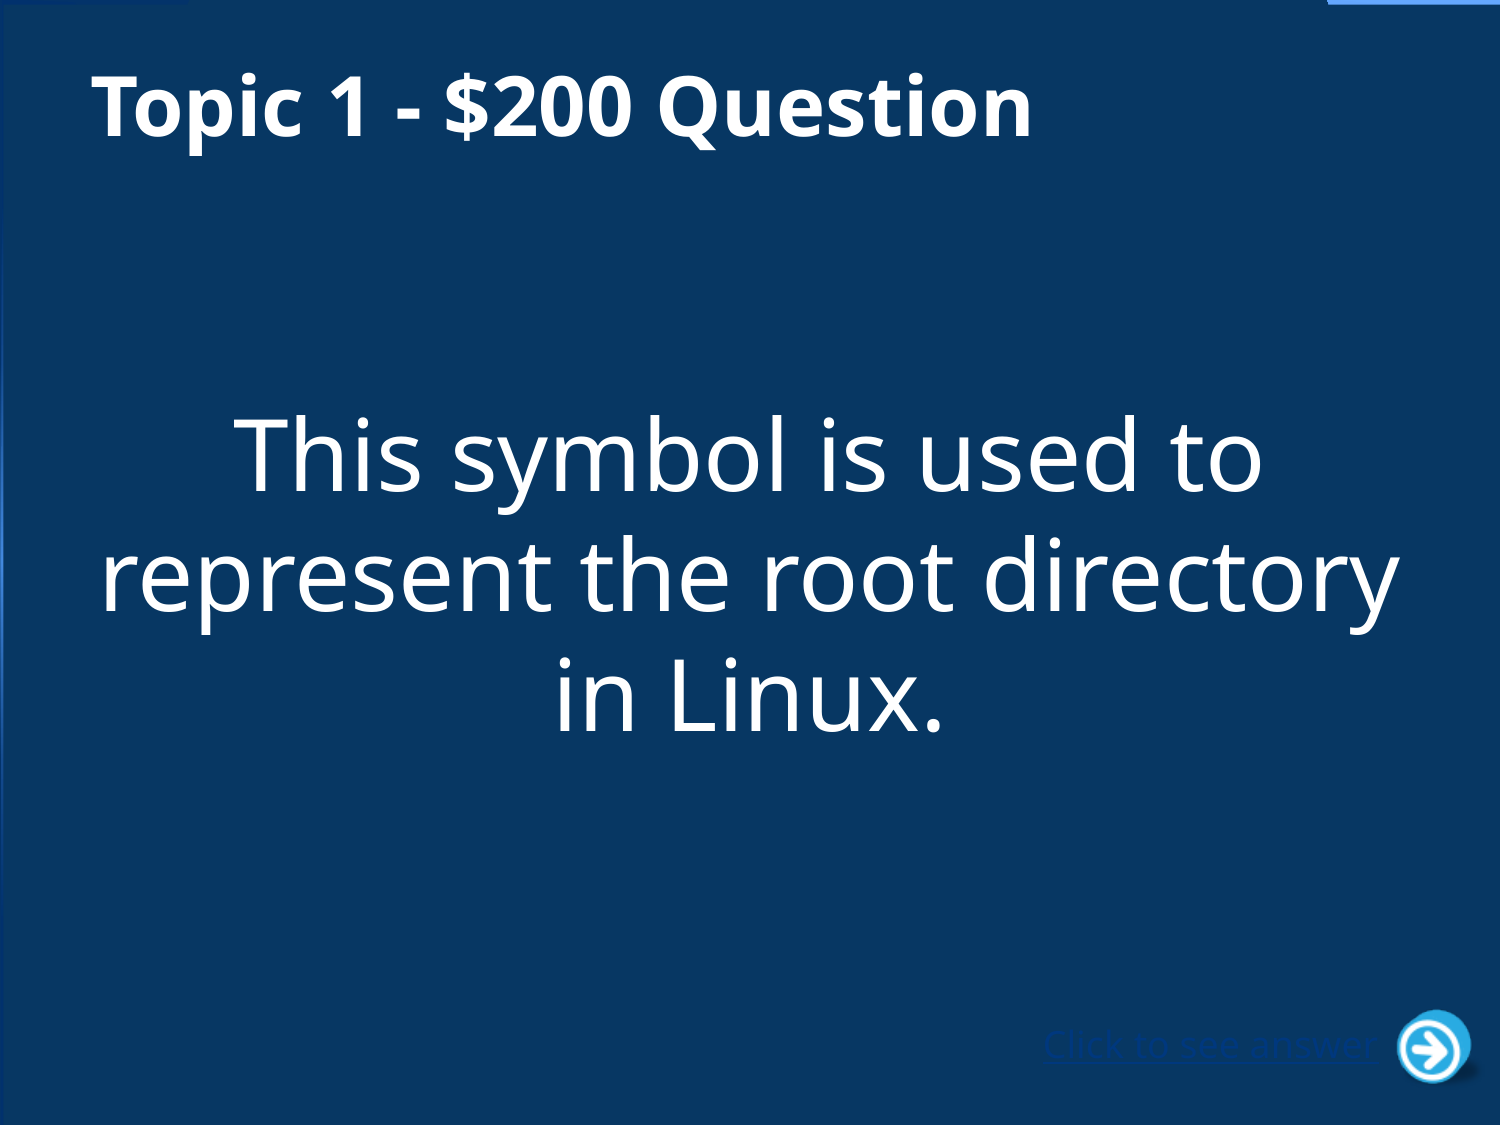

Topic 1 - $200 Question
# This symbol is used to represent the root directory in Linux.
Click to see answer